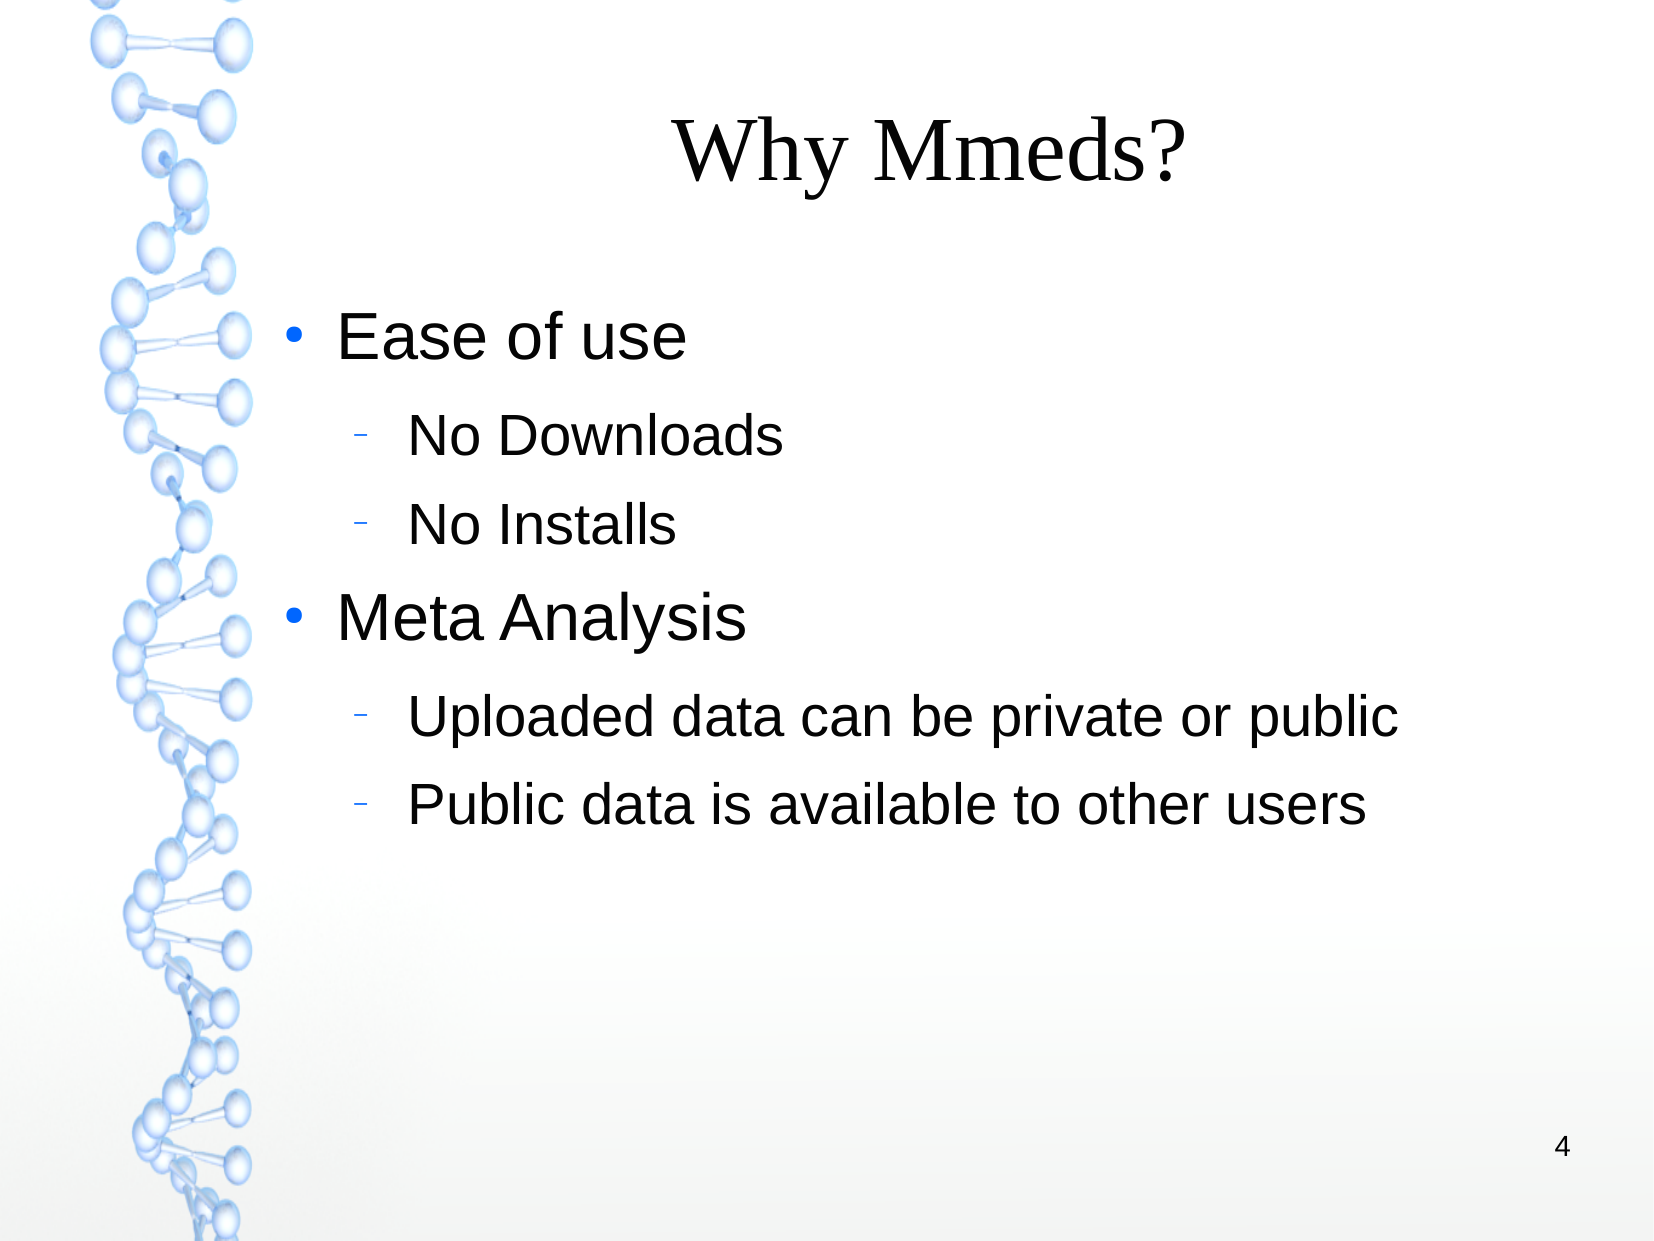

# Why Mmeds?
Ease of use
No Downloads
No Installs
Meta Analysis
Uploaded data can be private or public
Public data is available to other users
4